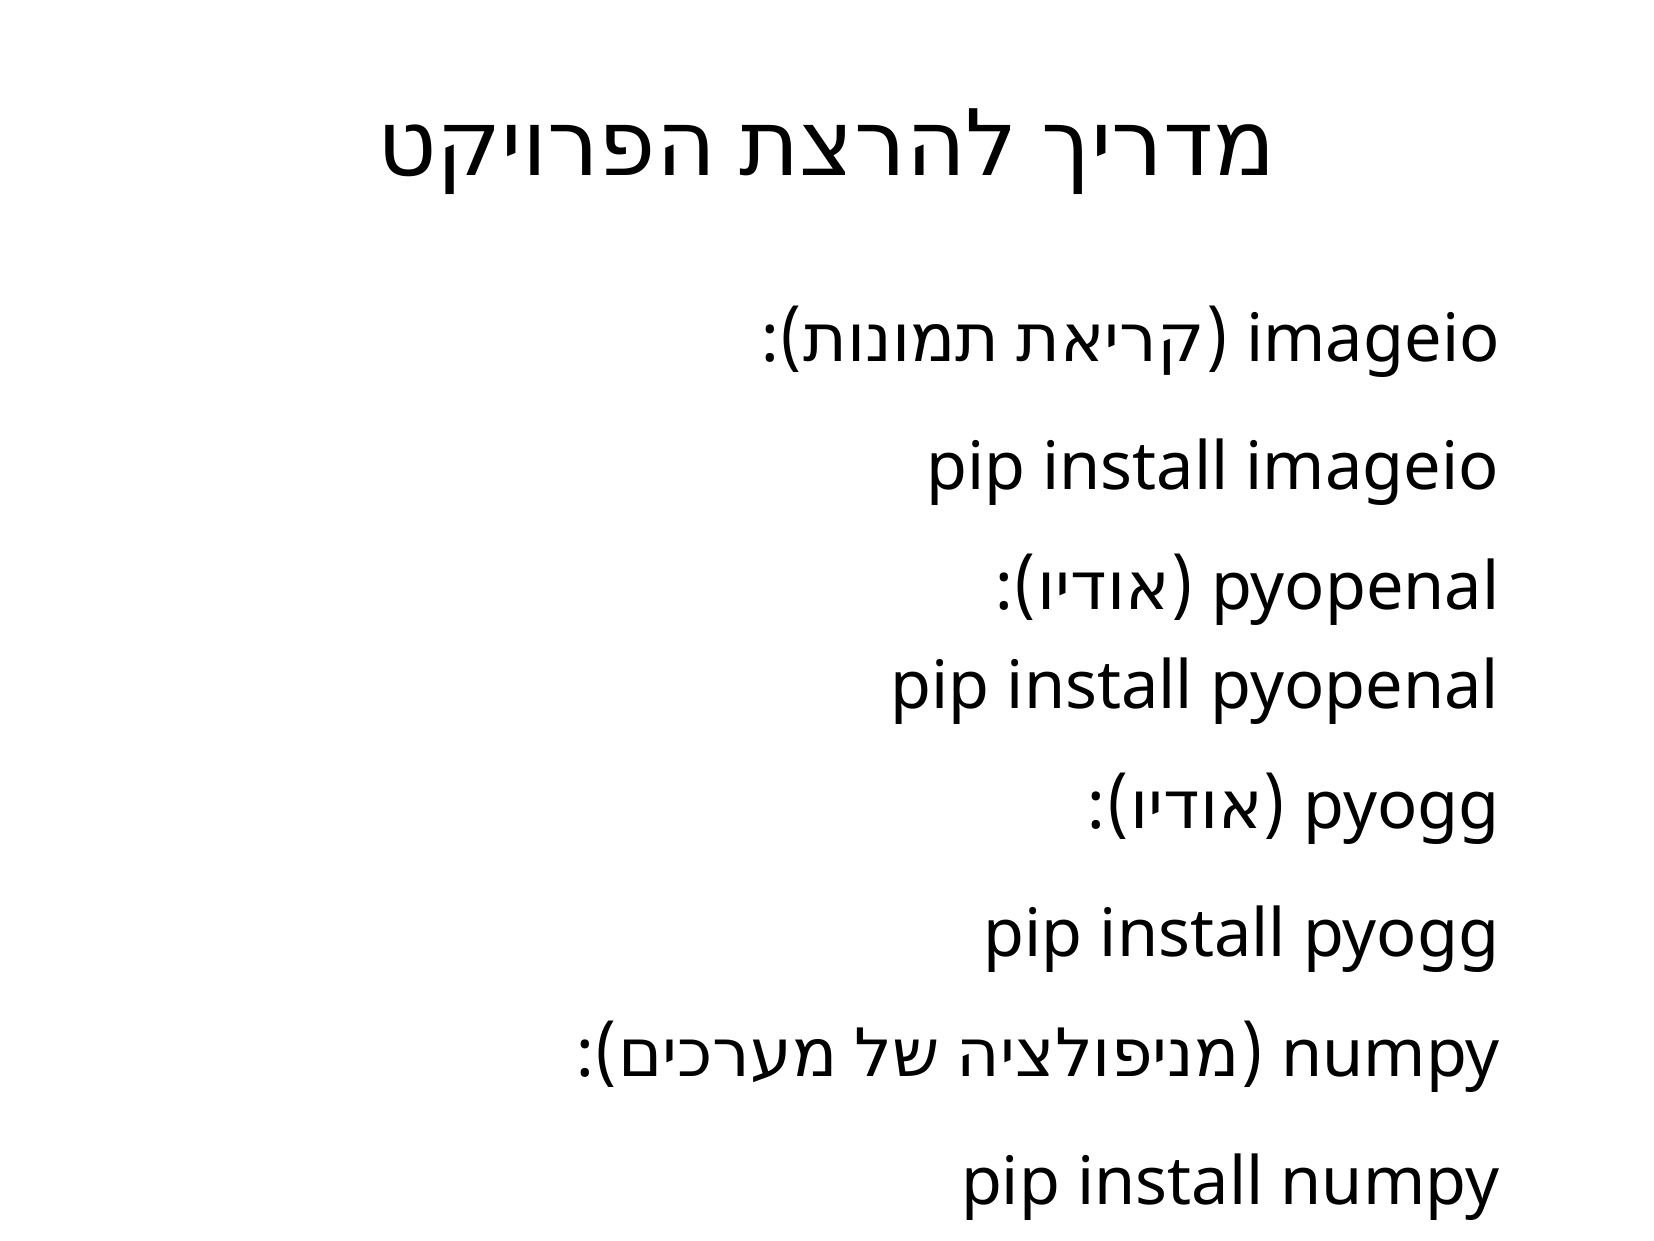

# מדריך להרצת הפרויקט
imageio (קריאת תמונות):
pip install imageio
pyopenal (אודיו):
pip install pyopenal
pyogg (אודיו):
pip install pyogg
numpy (מניפולציה של מערכים):
pip install numpy